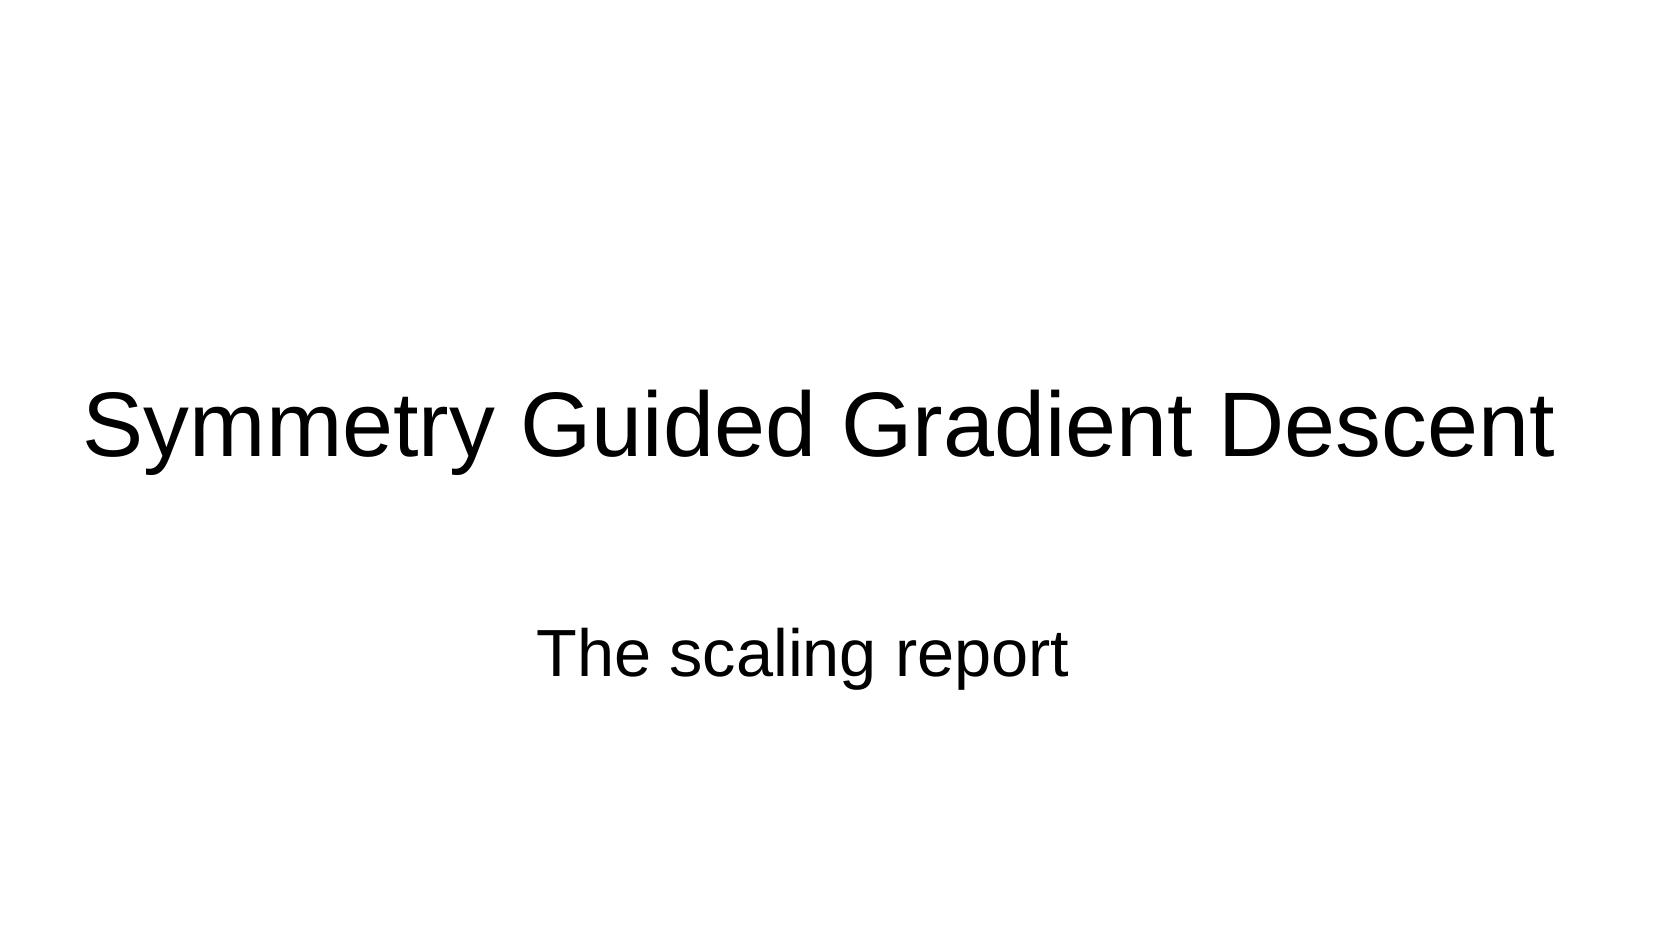

# Symmetry Guided Gradient Descent
The scaling report